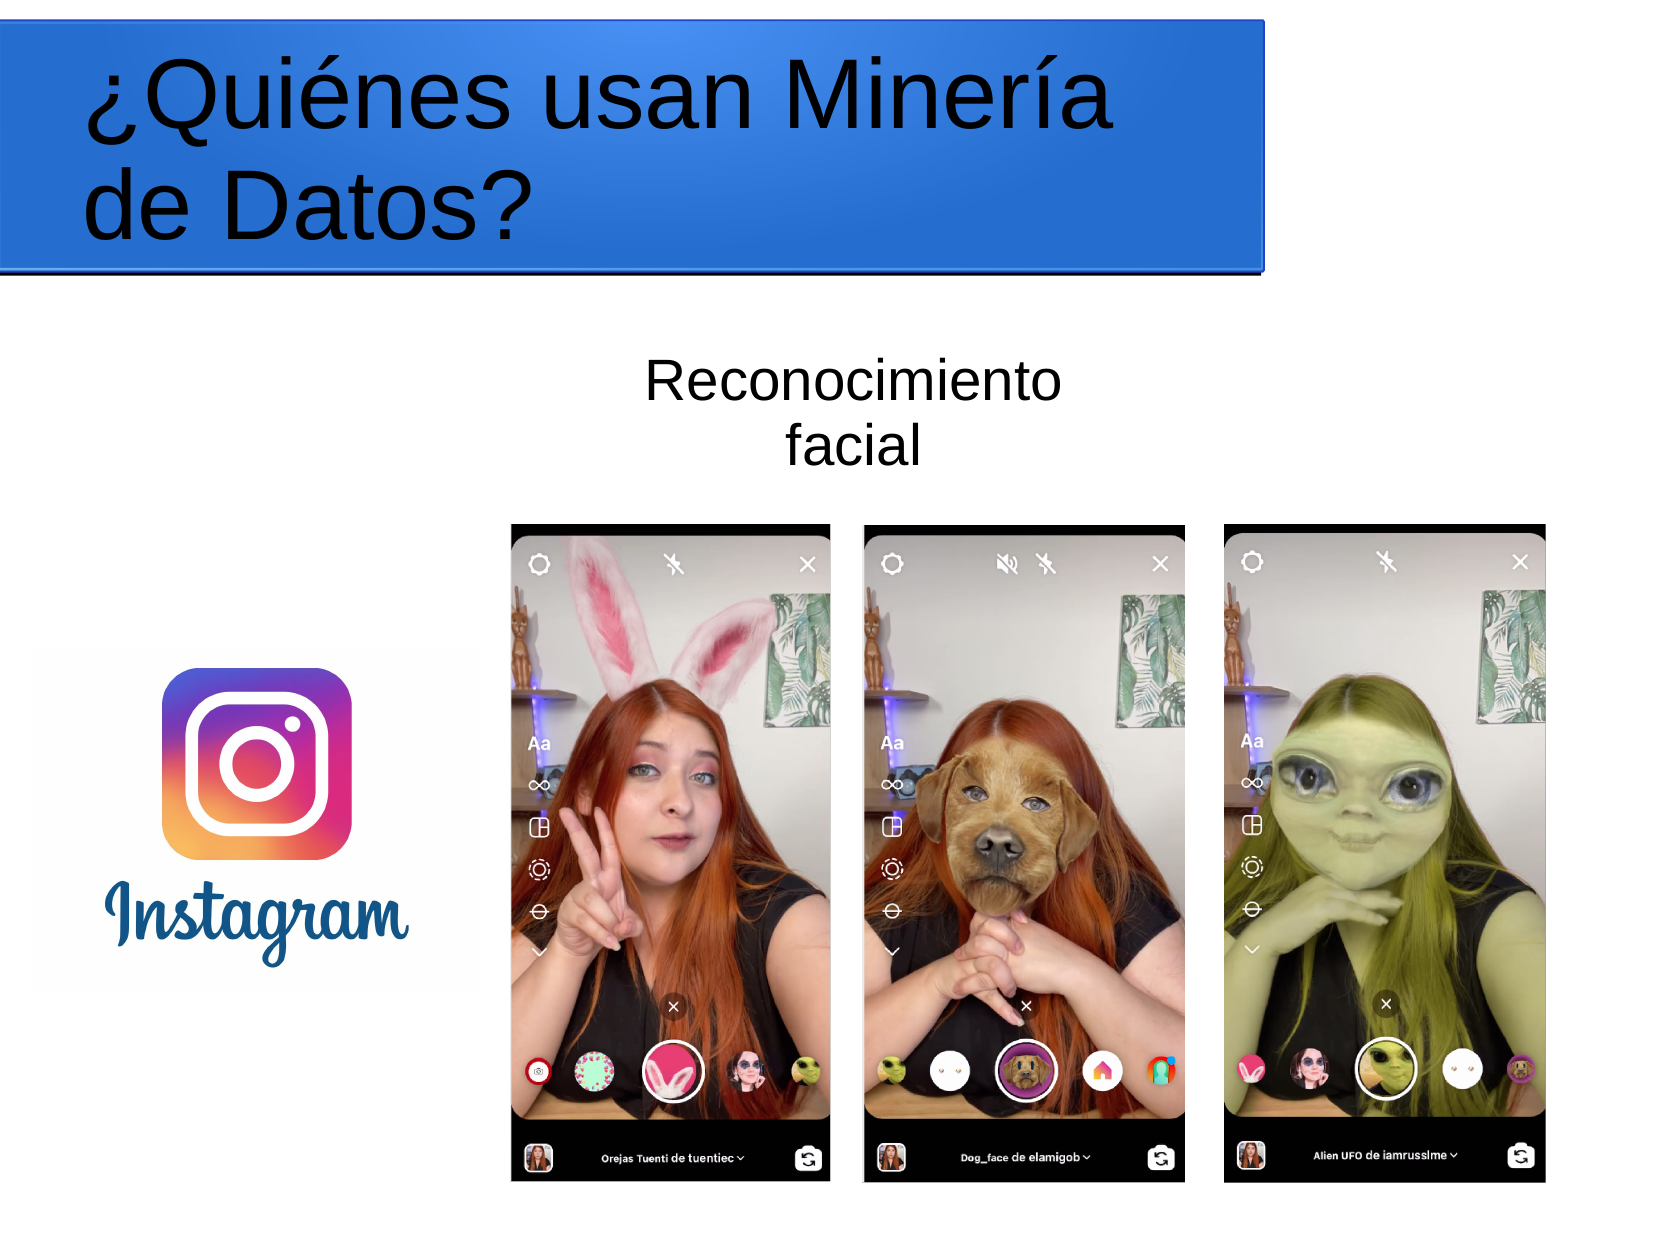

# ¿Quiénes usan Minería de Datos?
Reconocimiento facial